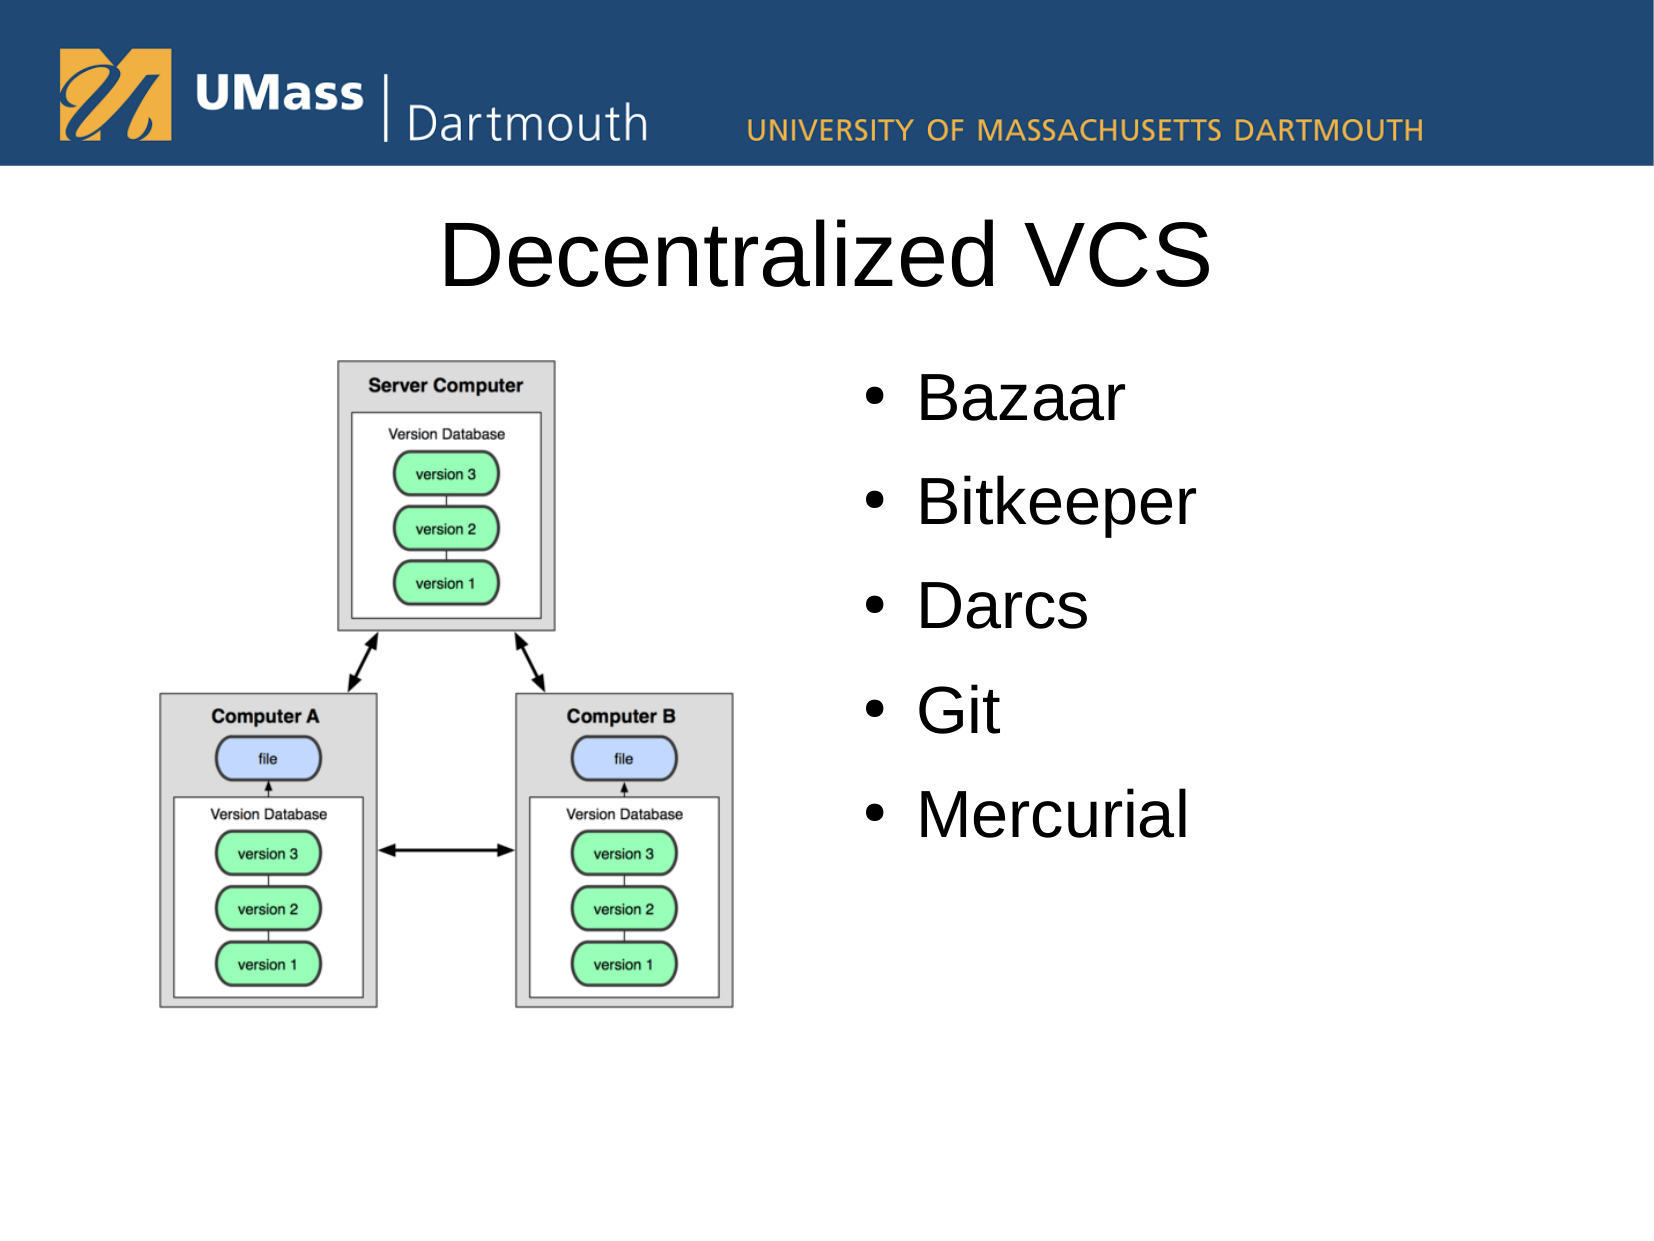

# Decentralized VCS
Bazaar
Bitkeeper
Darcs
Git
Mercurial